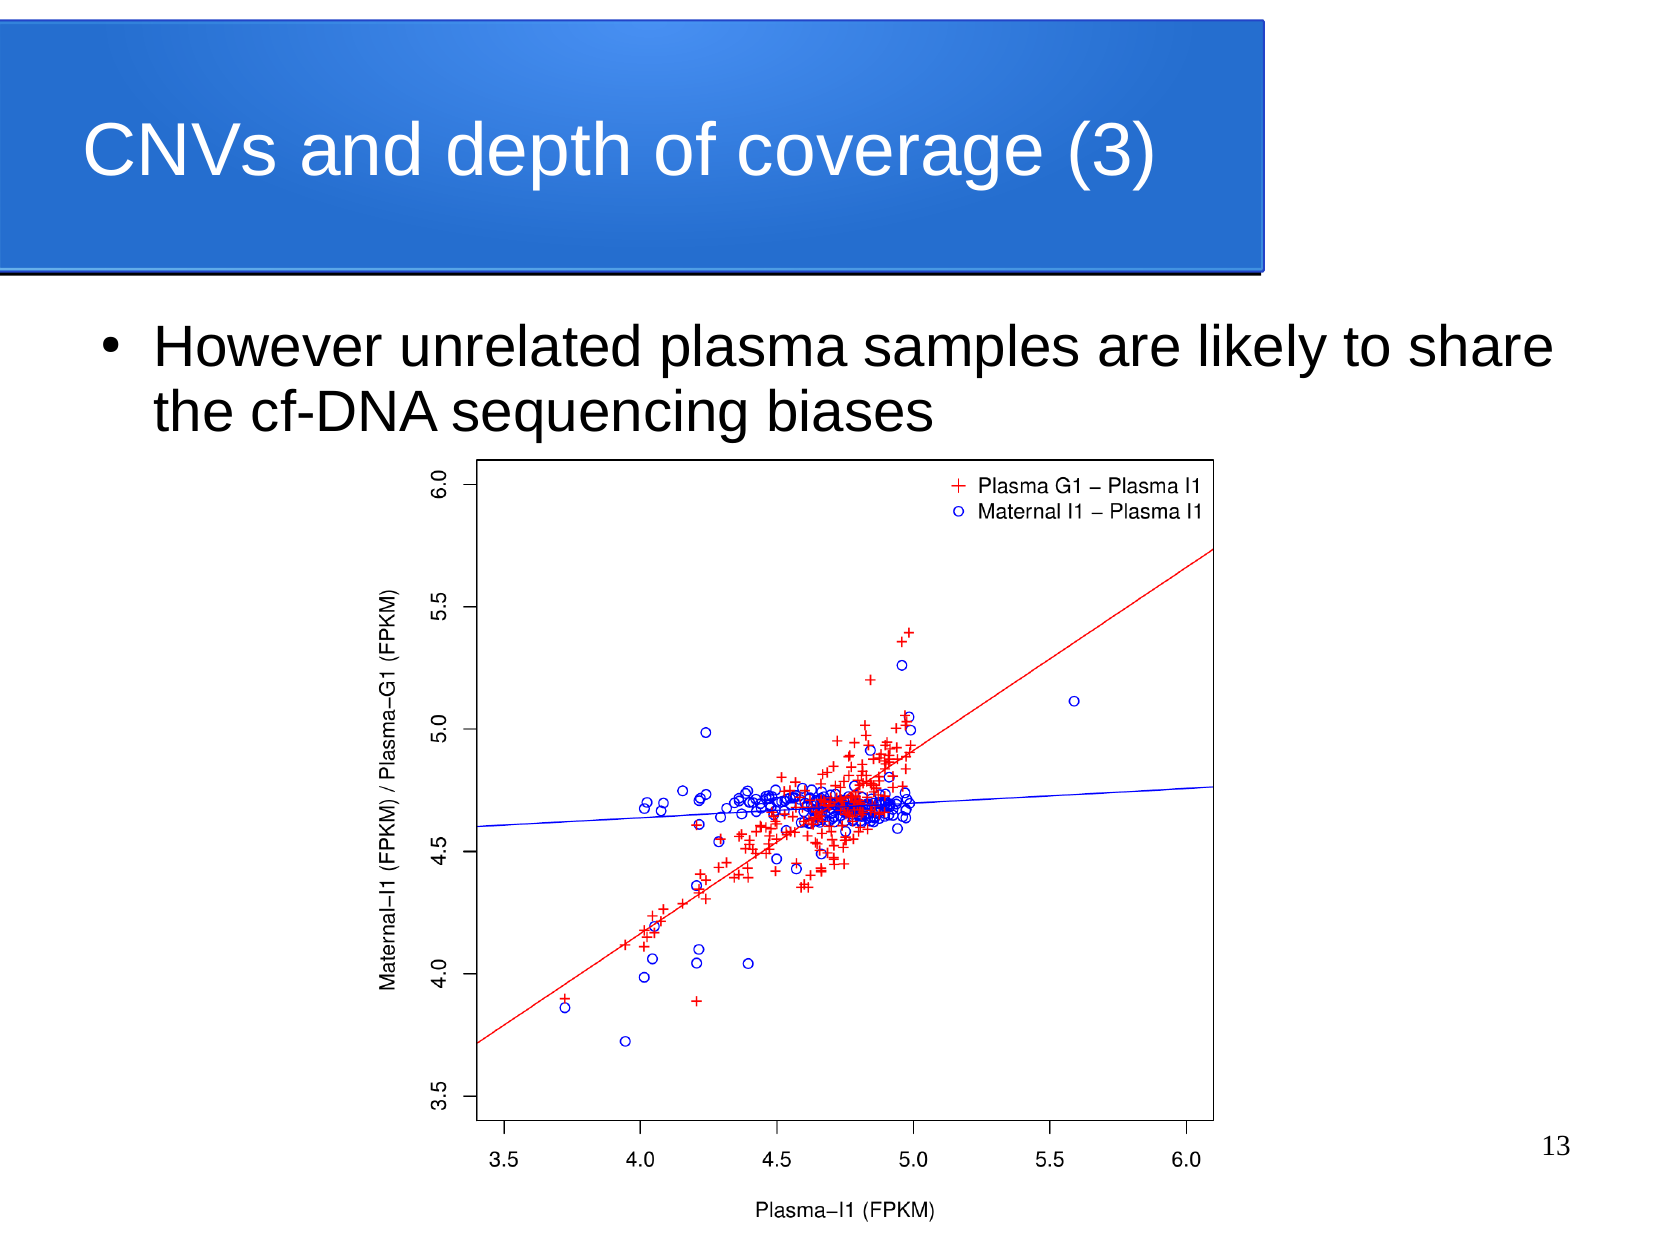

# CNVs and depth of coverage (3)
However unrelated plasma samples are likely to share the cf-DNA sequencing biases
13